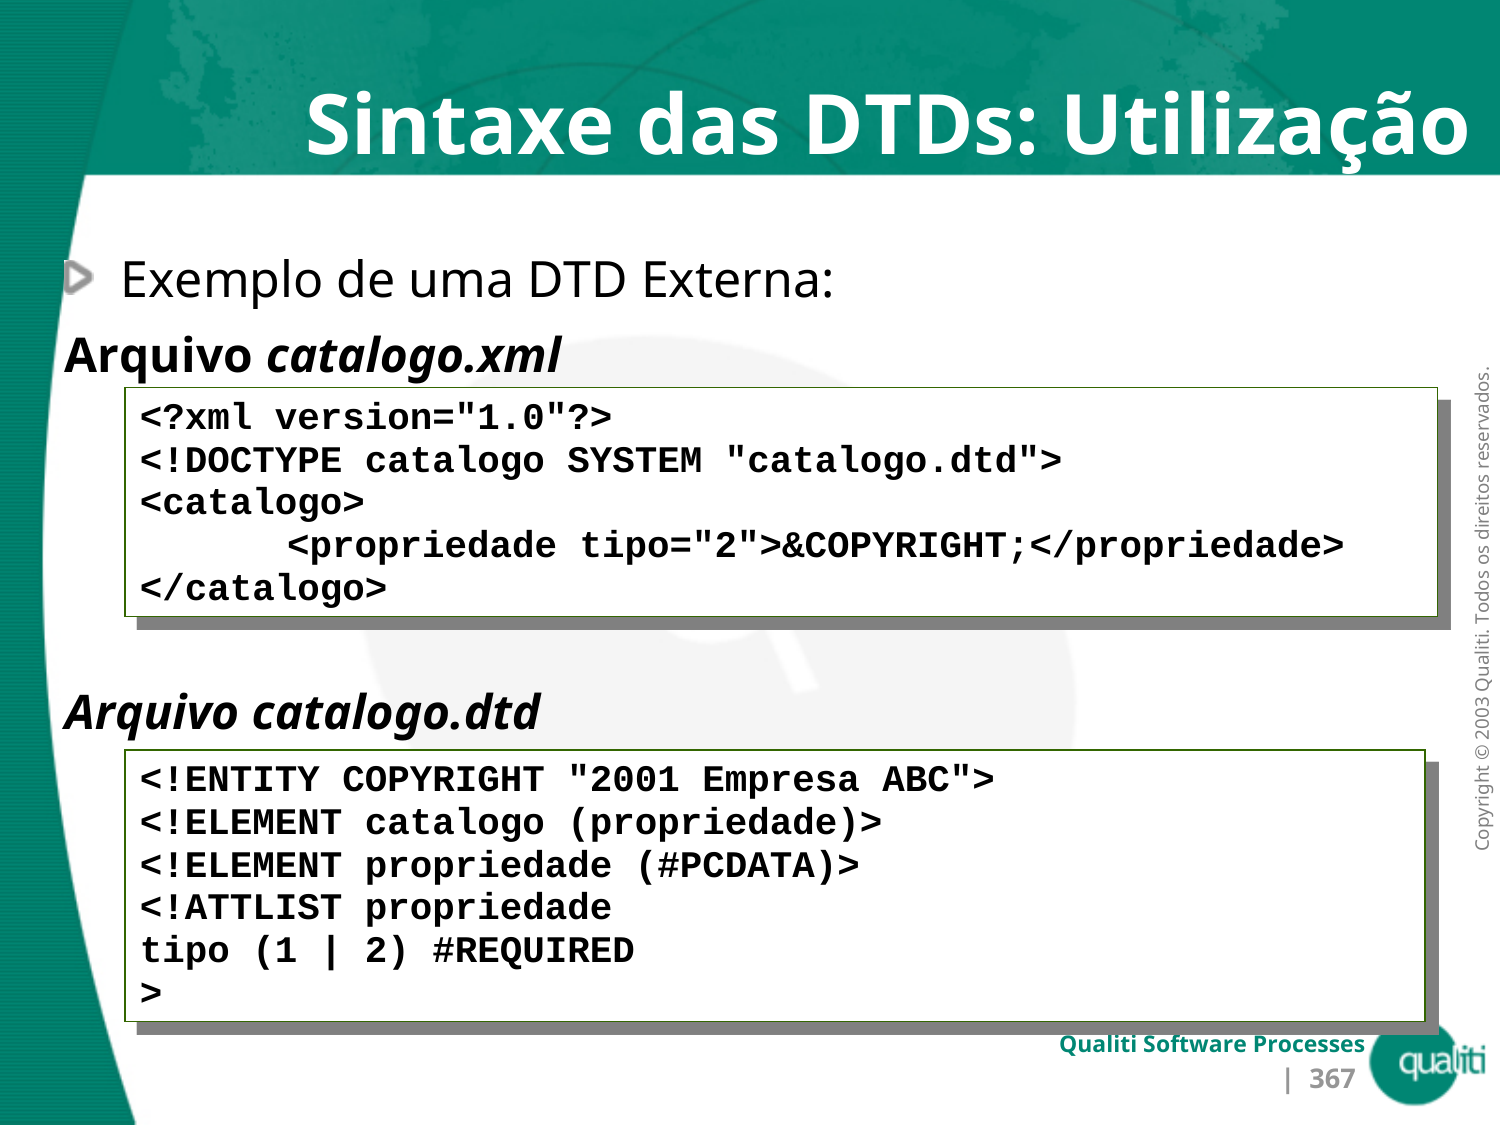

# Sintaxe das DTDs: Utilização
Exemplo de uma DTD Externa:
Arquivo catalogo.xml
Arquivo catalogo.dtd
<?xml version="1.0"?>
<!DOCTYPE catalogo SYSTEM "catalogo.dtd">
<catalogo>
		<propriedade tipo="2">&COPYRIGHT;</propriedade>
</catalogo>
<!ENTITY COPYRIGHT "2001 Empresa ABC">
<!ELEMENT catalogo (propriedade)>
<!ELEMENT propriedade (#PCDATA)>
<!ATTLIST propriedade
tipo (1 | 2) #REQUIRED
>